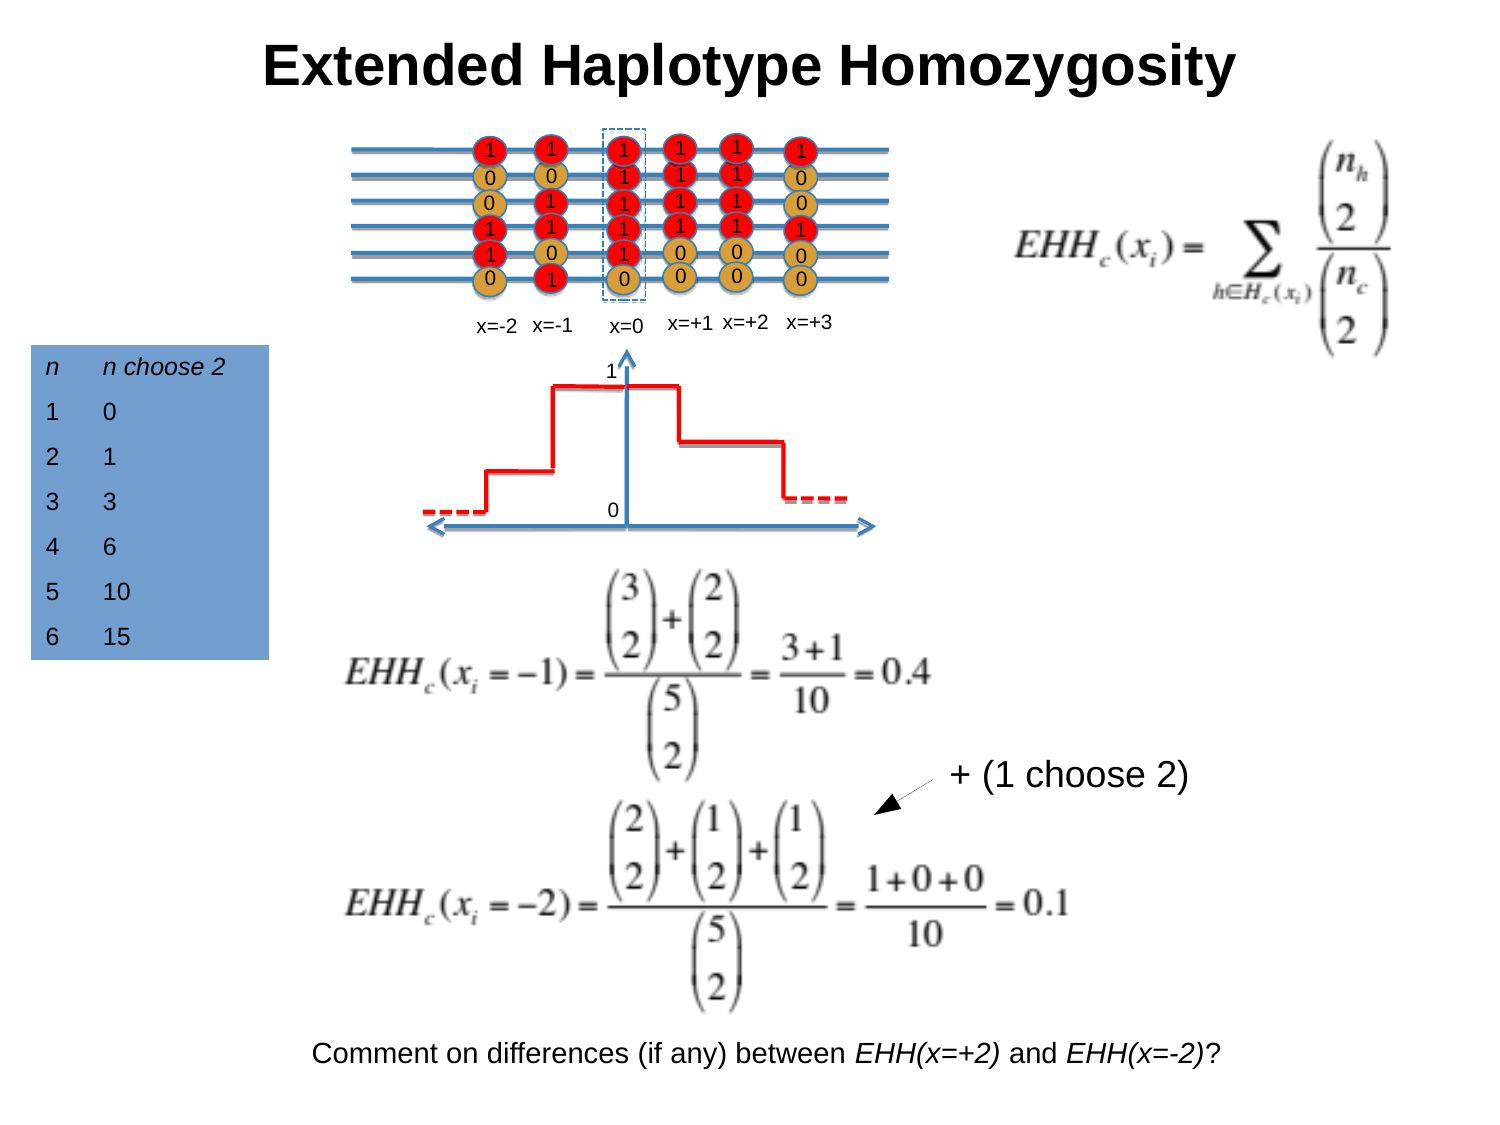

# Extended Haplotype Homozygosity
1
1
1
1
1
1
1
1
0
1
0
0
1
1
1
0
0
1
1
1
1
1
1
1
0
0
0
1
1
0
0
0
0
0
0
1
x=+3
x=+2
x=+1
x=-1
x=0
x=-2
| n | n choose 2 |
| --- | --- |
| 1 | 0 |
| 2 | 1 |
| 3 | 3 |
| 4 | 6 |
| 5 | 10 |
| 6 | 15 |
1
0
+ (1 choose 2)
Comment on differences (if any) between EHH(x=+2) and EHH(x=-2)?